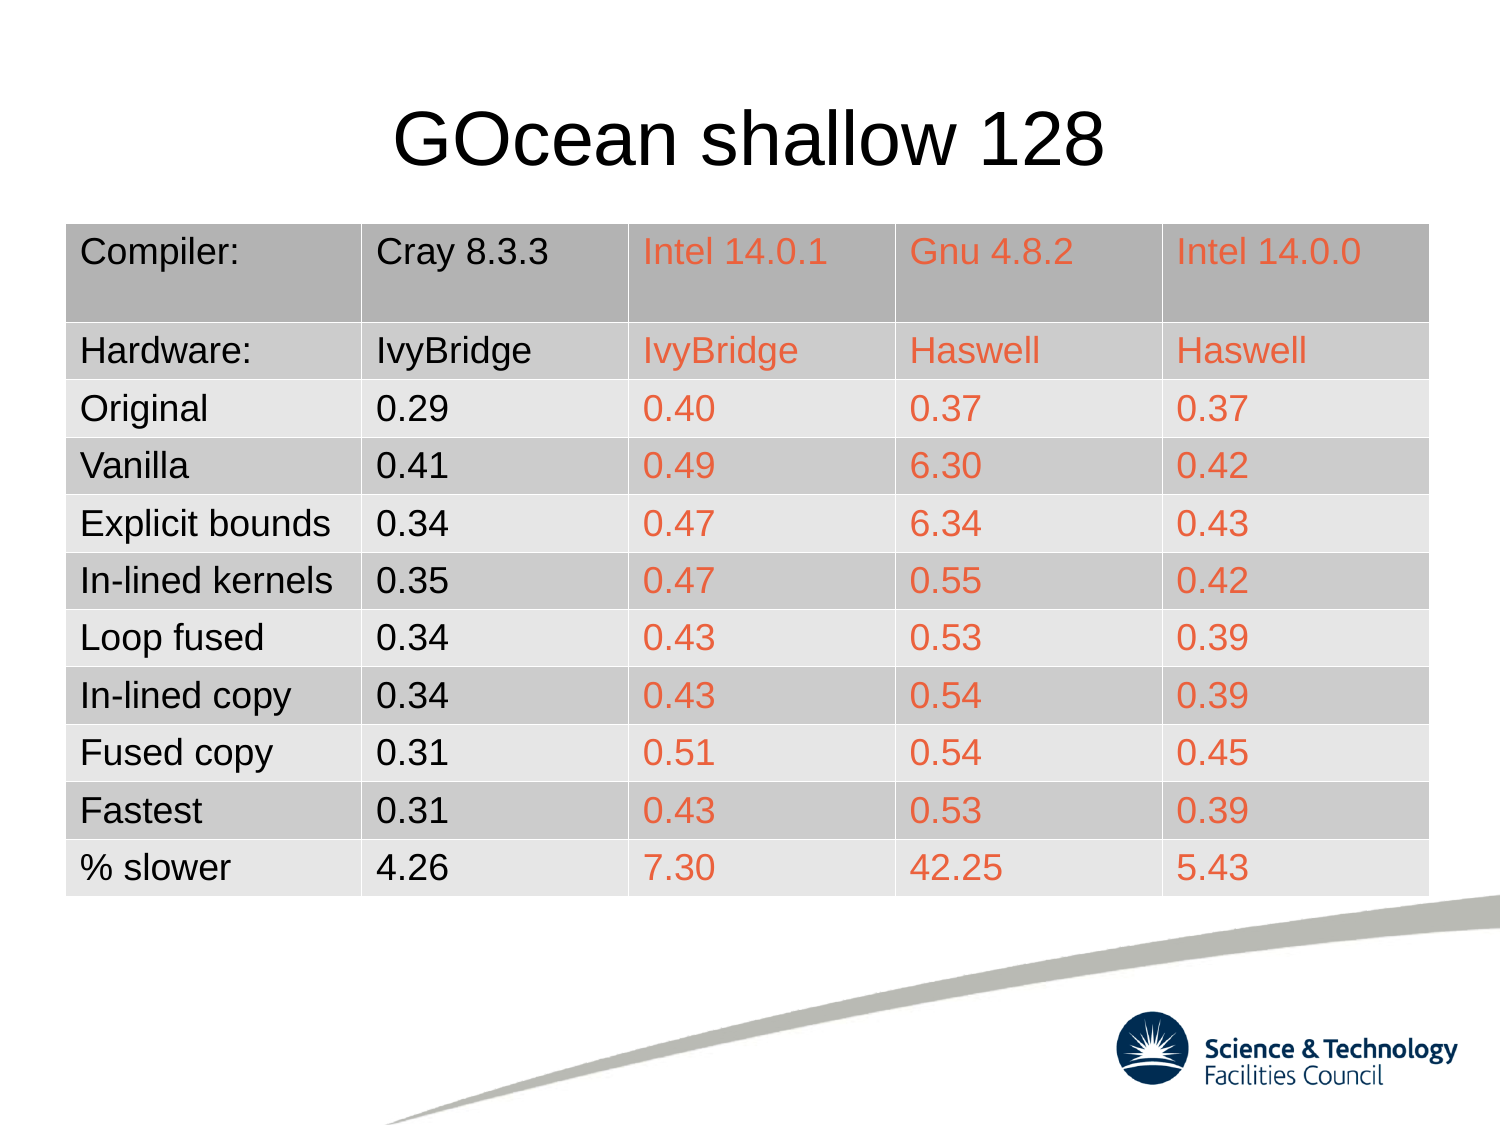

# GOcean shallow 128
| Compiler: | Cray 8.3.3 | Intel 14.0.1 | Gnu 4.8.2 | Intel 14.0.0 |
| --- | --- | --- | --- | --- |
| Hardware: | IvyBridge | IvyBridge | Haswell | Haswell |
| Original | 0.29 | 0.40 | 0.37 | 0.37 |
| Vanilla | 0.41 | 0.49 | 6.30 | 0.42 |
| Explicit bounds | 0.34 | 0.47 | 6.34 | 0.43 |
| In-lined kernels | 0.35 | 0.47 | 0.55 | 0.42 |
| Loop fused | 0.34 | 0.43 | 0.53 | 0.39 |
| In-lined copy | 0.34 | 0.43 | 0.54 | 0.39 |
| Fused copy | 0.31 | 0.51 | 0.54 | 0.45 |
| Fastest | 0.31 | 0.43 | 0.53 | 0.39 |
| % slower | 4.26 | 7.30 | 42.25 | 5.43 |